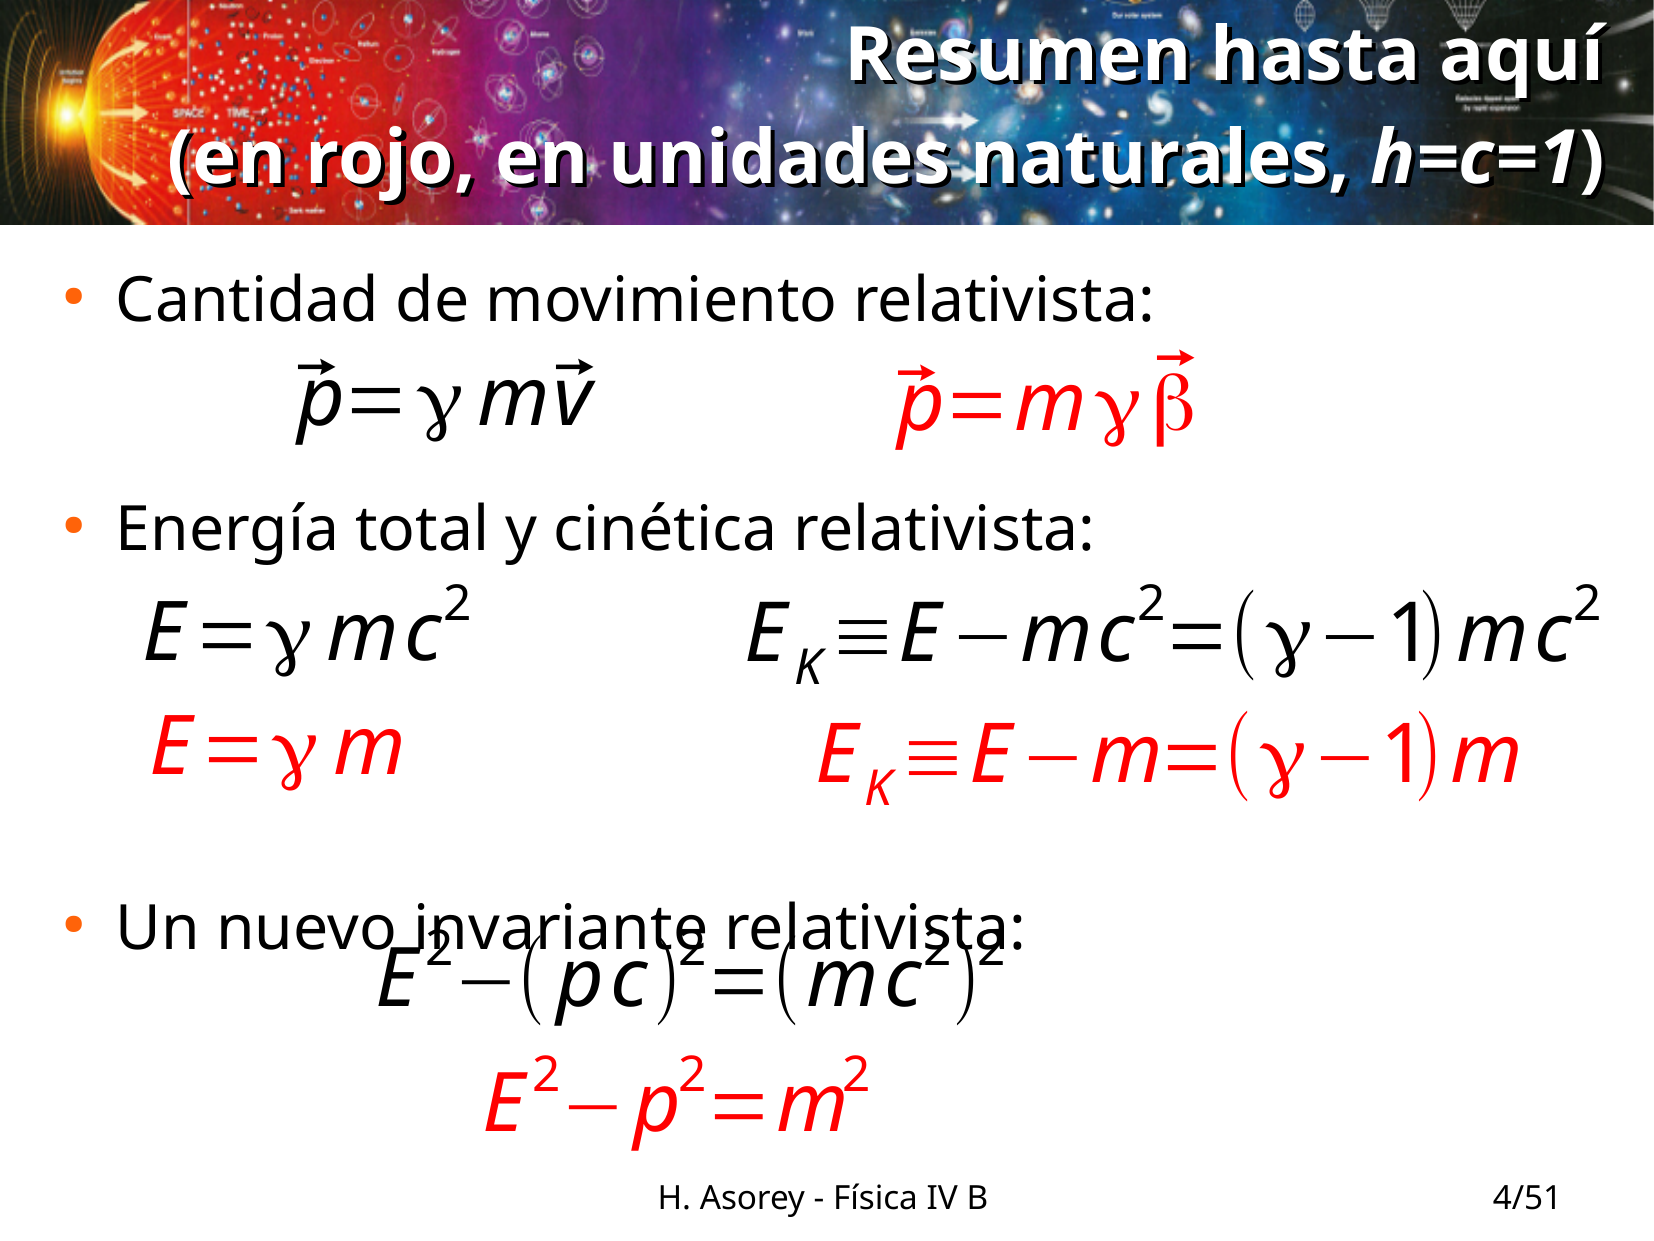

# Resumen hasta aquí (en rojo, en unidades naturales, h=c=1)
Cantidad de movimiento relativista:
Energía total y cinética relativista:
Un nuevo invariante relativista:
H. Asorey - Física IV B
4